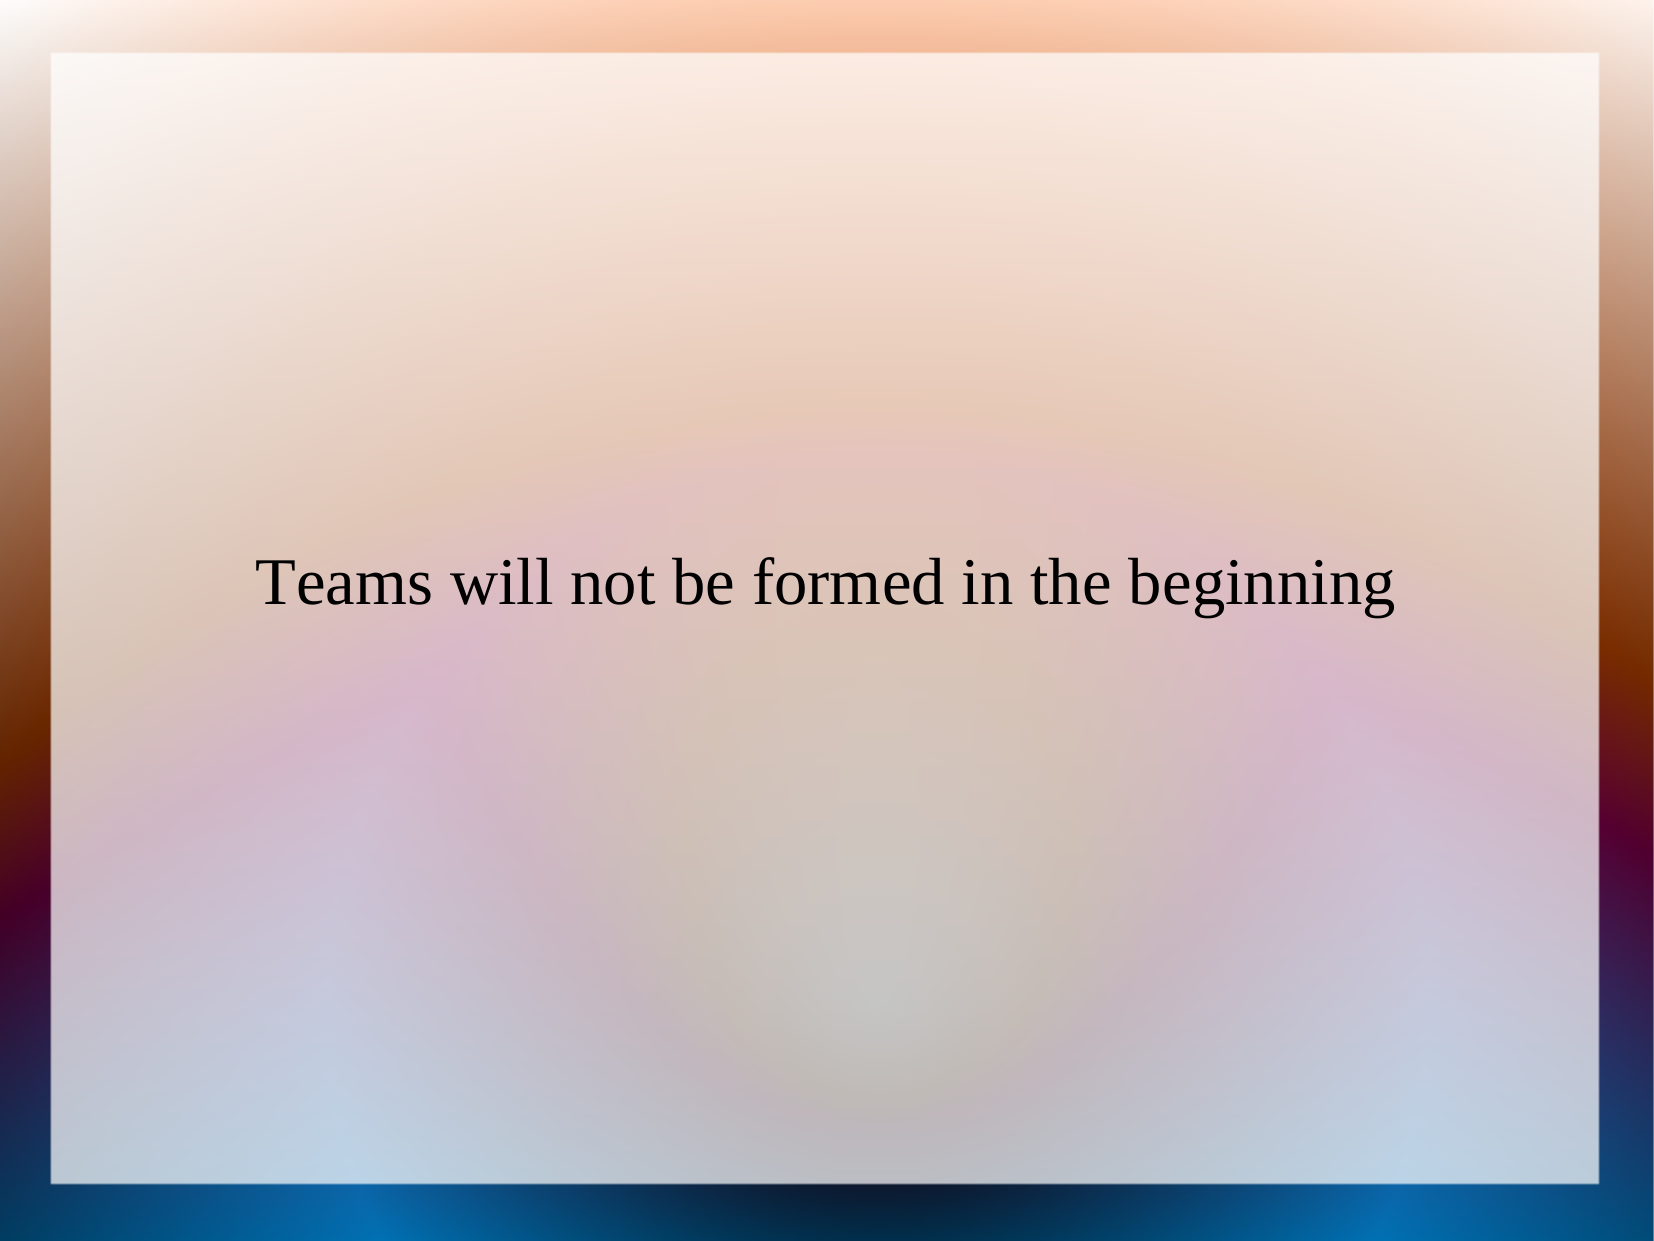

# Teams will not be formed in the beginning